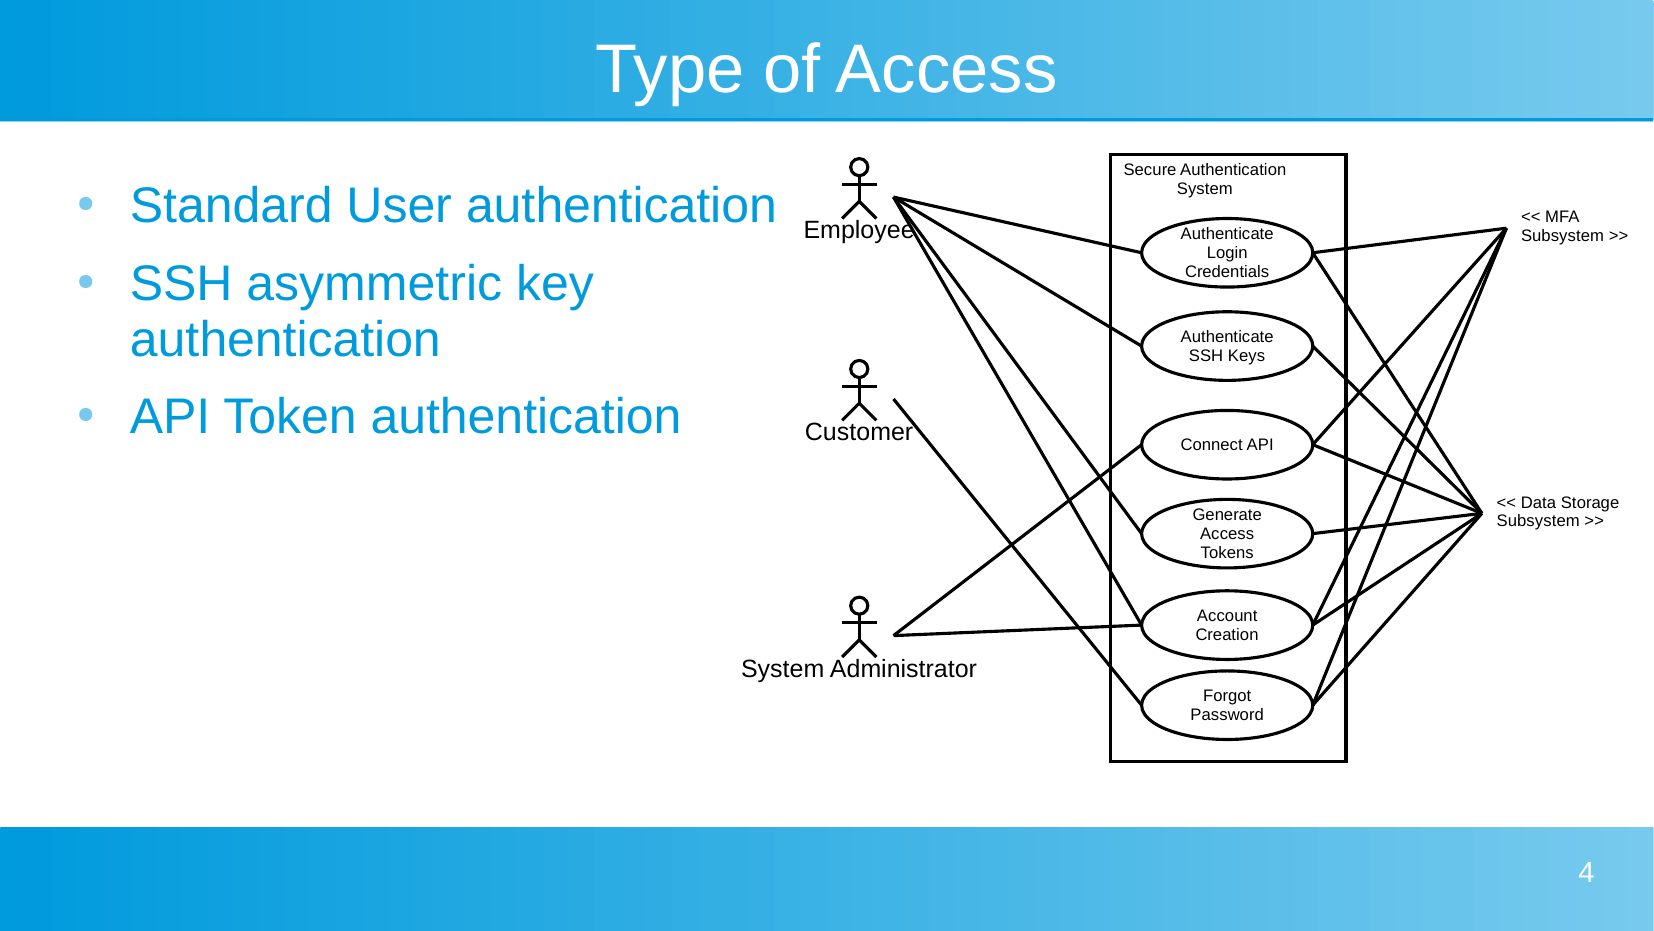

# Type of Access
Employee
Secure Authentication System
Standard User authentication
SSH asymmetric key authentication
API Token authentication
<< MFA Subsystem >>
Authenticate Login Credentials
Authenticate SSH Keys
Customer
Connect API
<< Data Storage Subsystem >>
Generate Access Tokens
System Administrator
Account Creation
Forgot Password
4